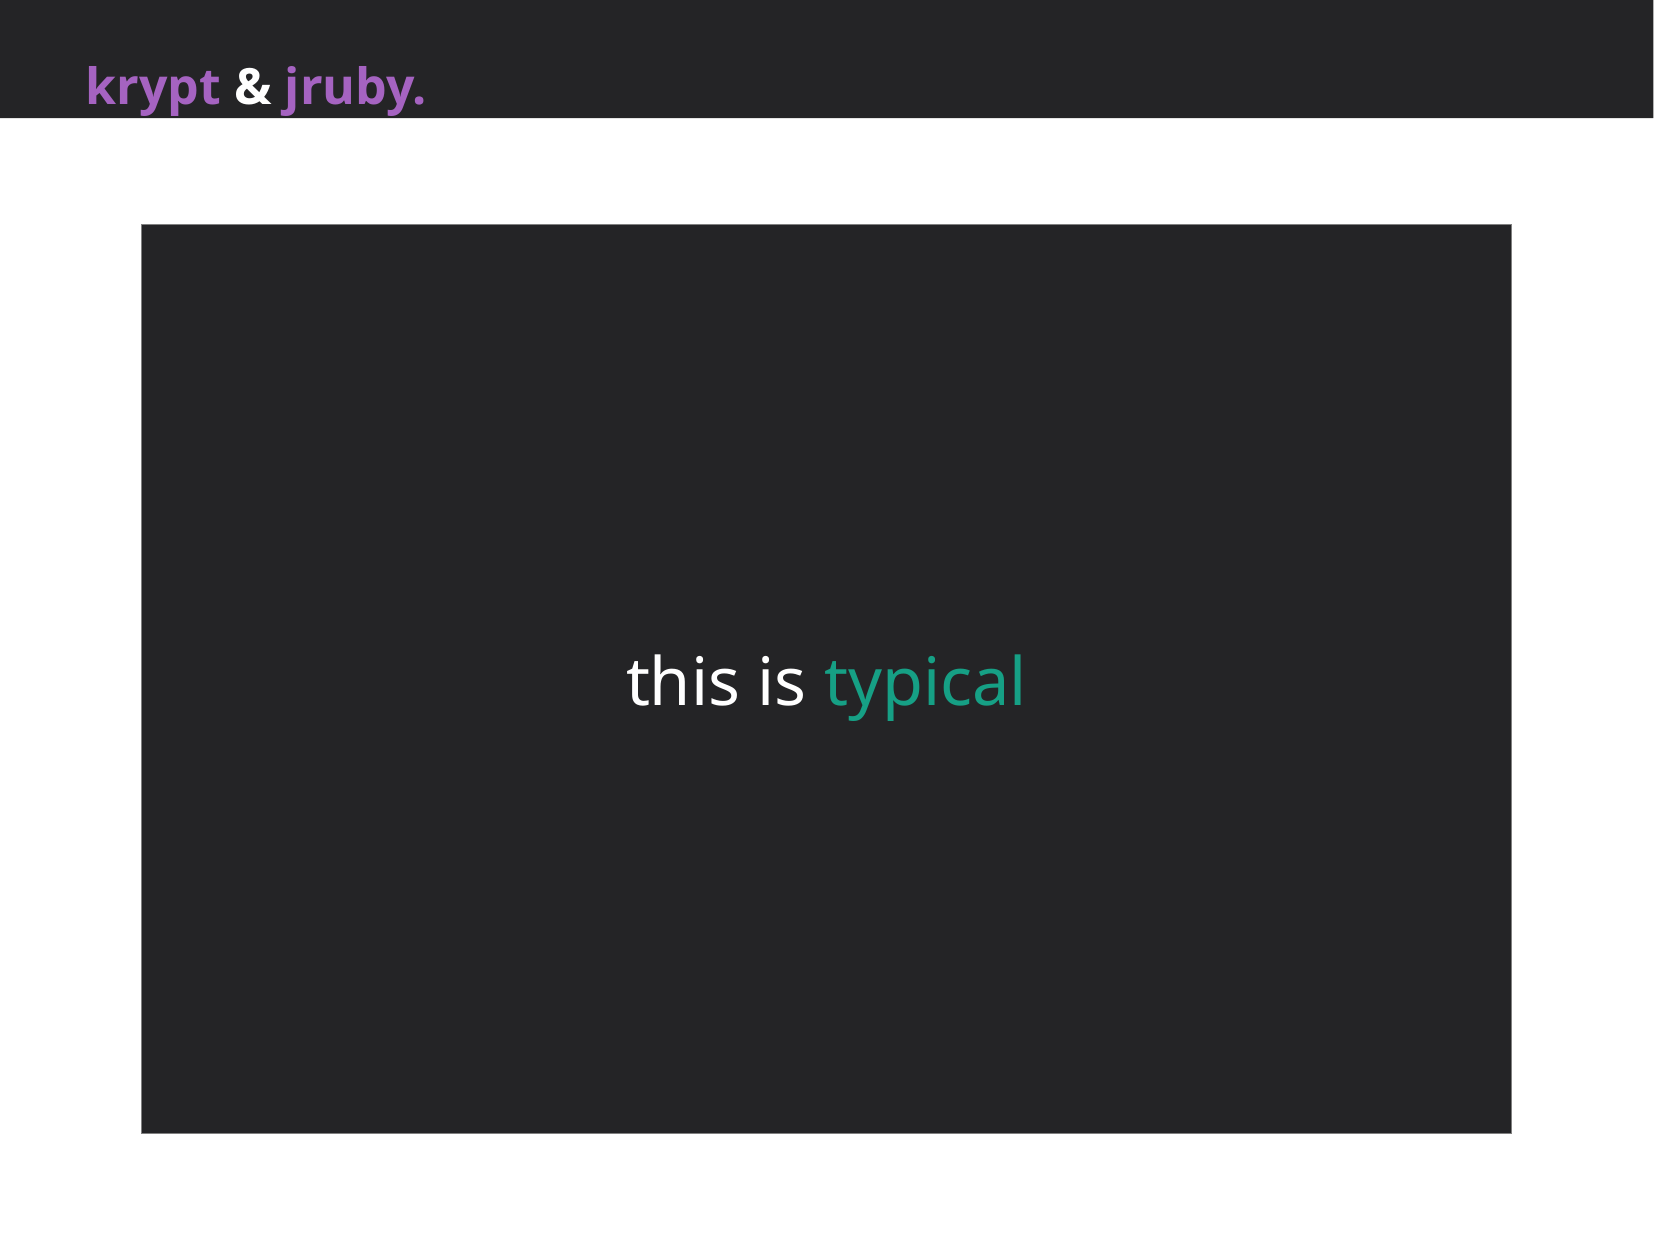

krypt & jruby.
this is typical
krypt first of all is a framework